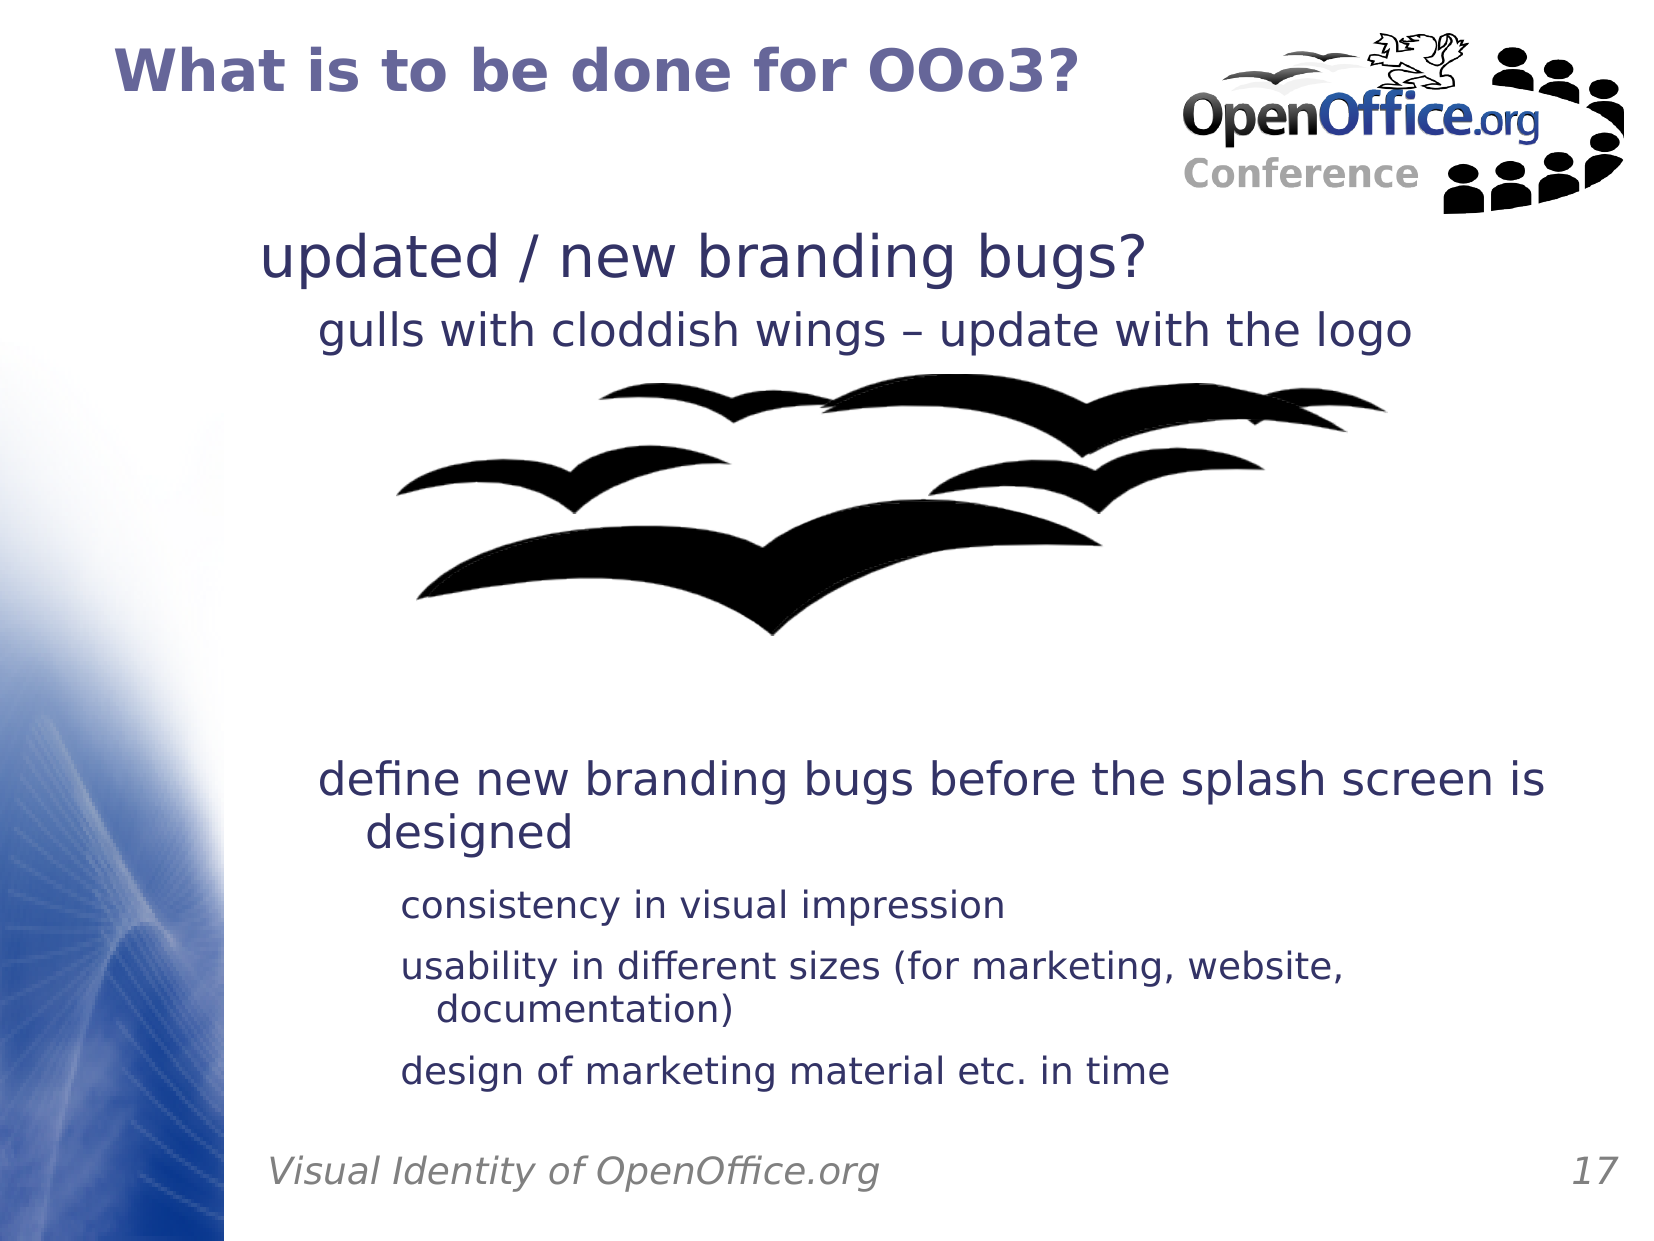

# What is to be done for OOo3?
 updated / new branding bugs?
gulls with cloddish wings – update with the logo
define new branding bugs before the splash screen is designed
consistency in visual impression
usability in different sizes (for marketing, website, documentation)
design of marketing material etc. in time